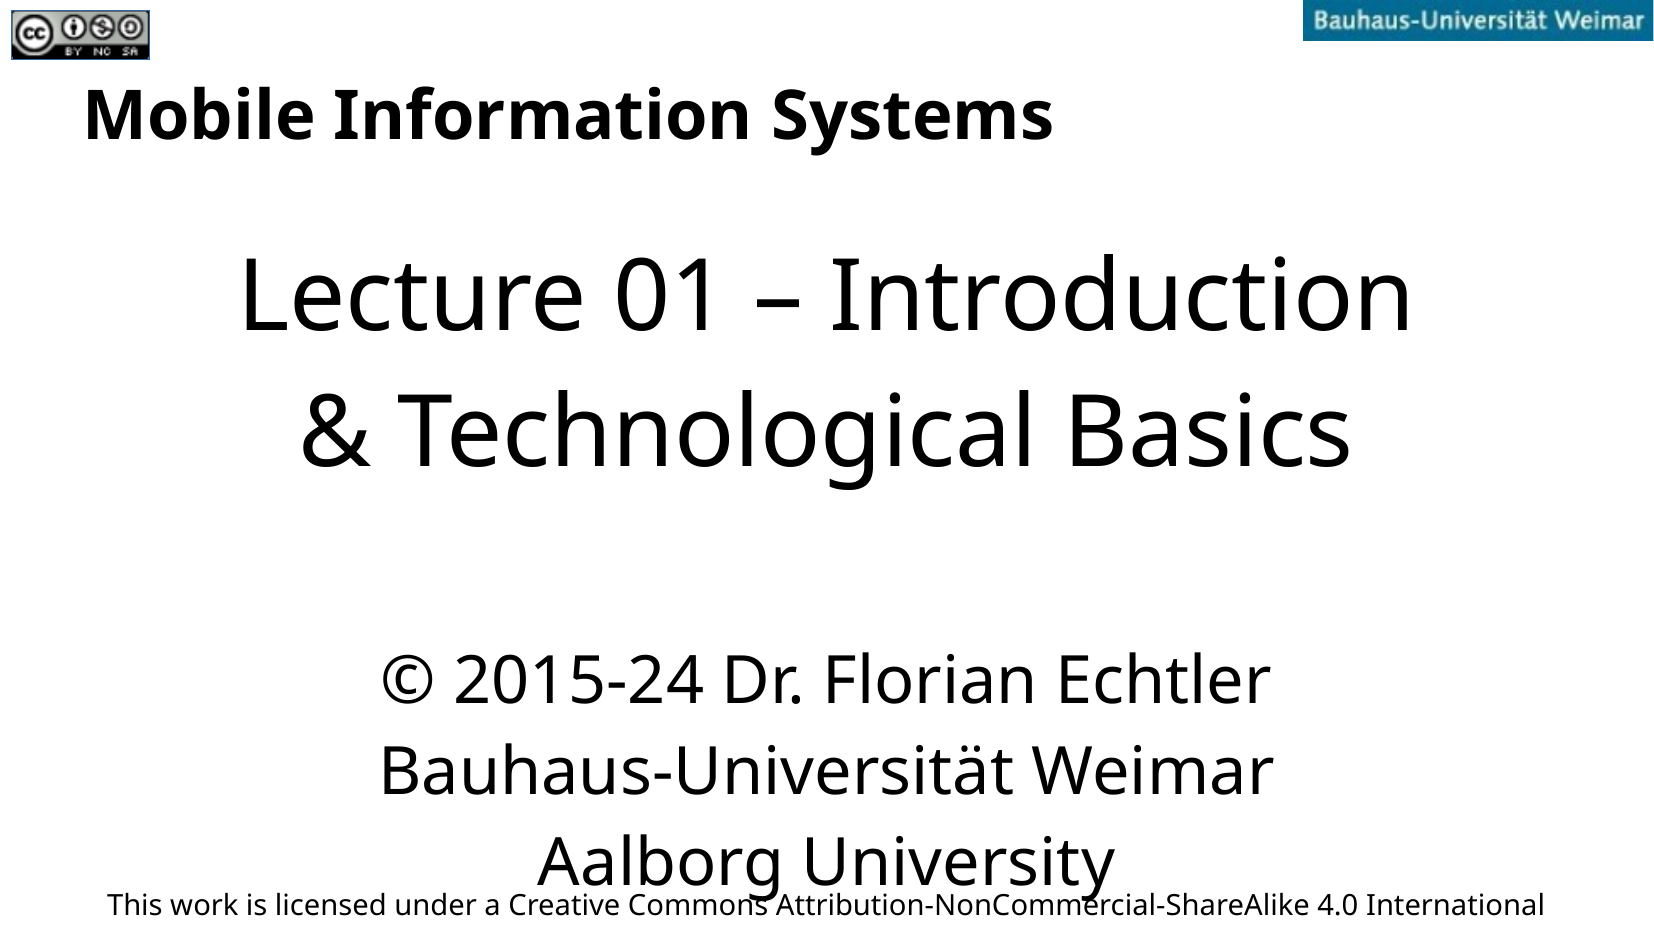

# Mobile Information Systems
Lecture 01 – Introduction
& Technological Basics
© 2015-24 Dr. Florian Echtler
Bauhaus-Universität Weimar
Aalborg University
This work is licensed under a Creative Commons Attribution-NonCommercial-ShareAlike 4.0 International License.